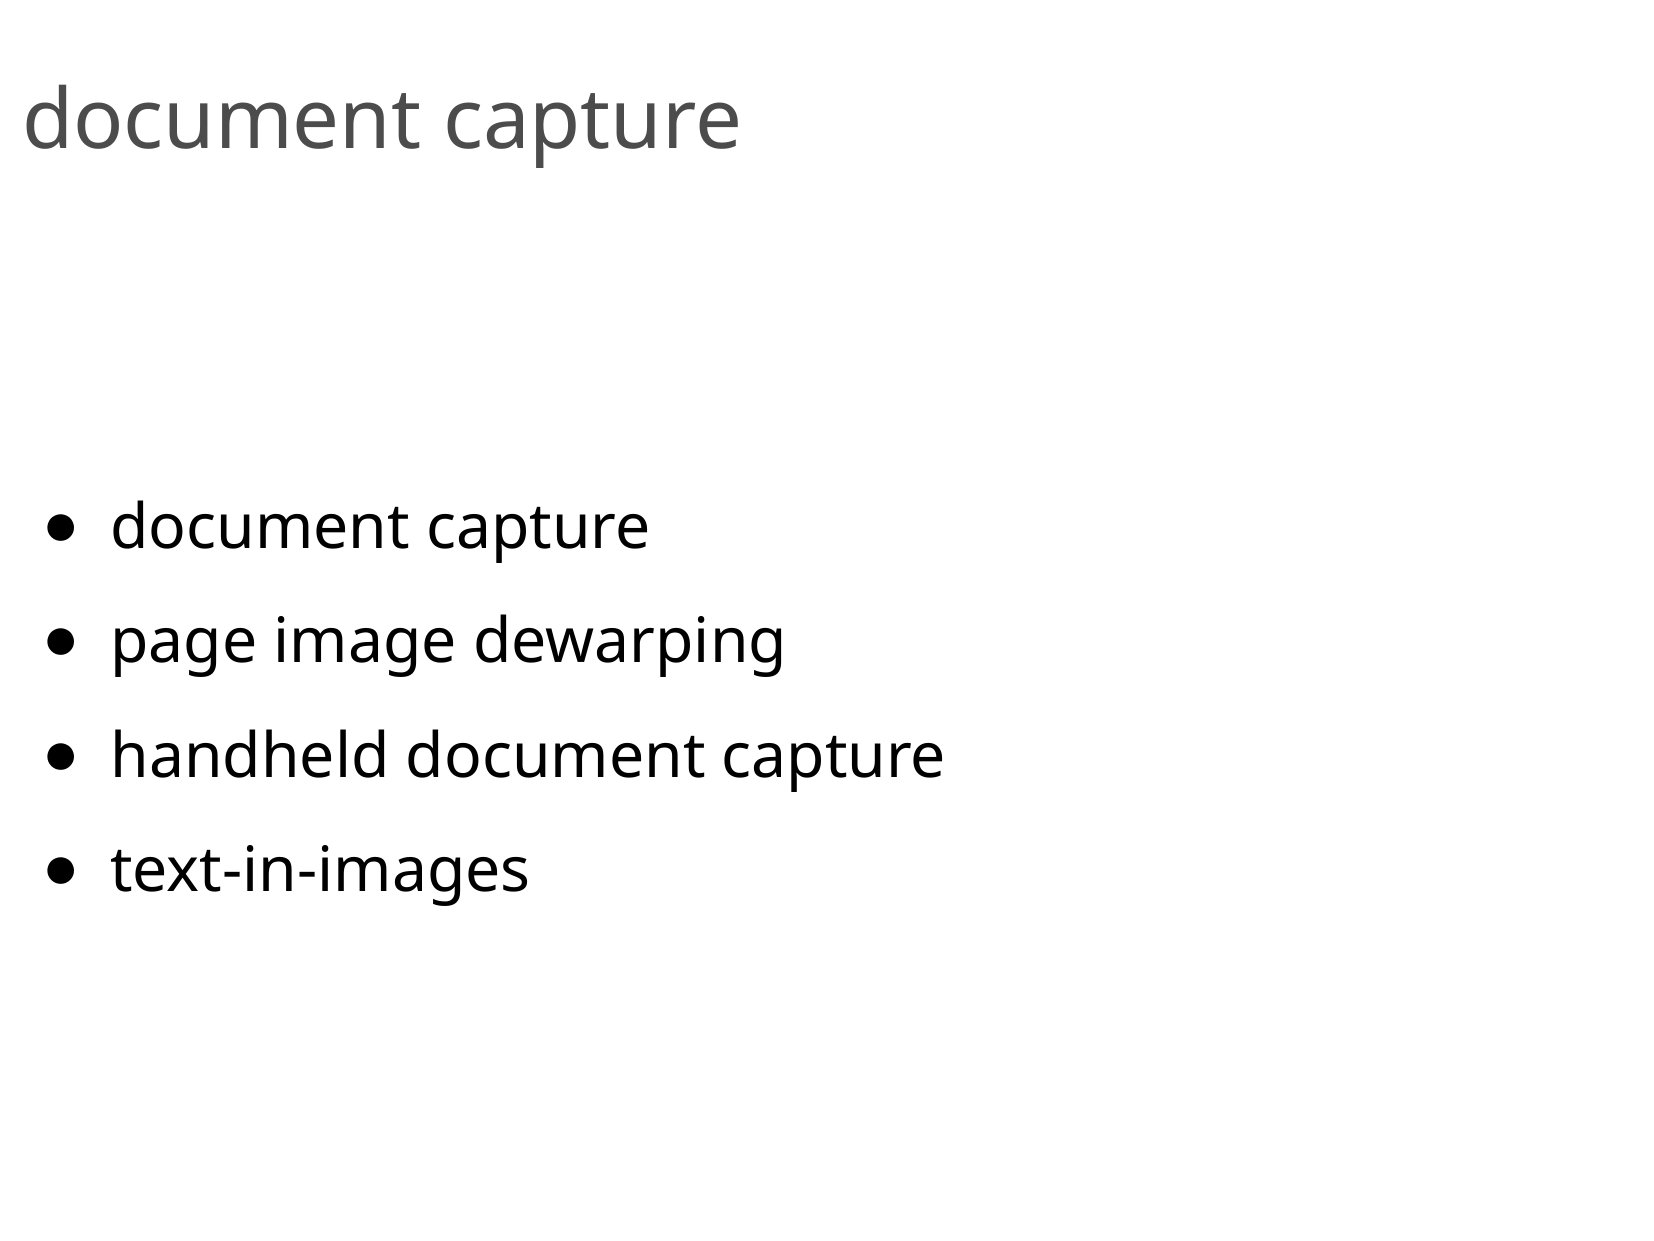

# document capture
document capture
page image dewarping
handheld document capture
text-in-images